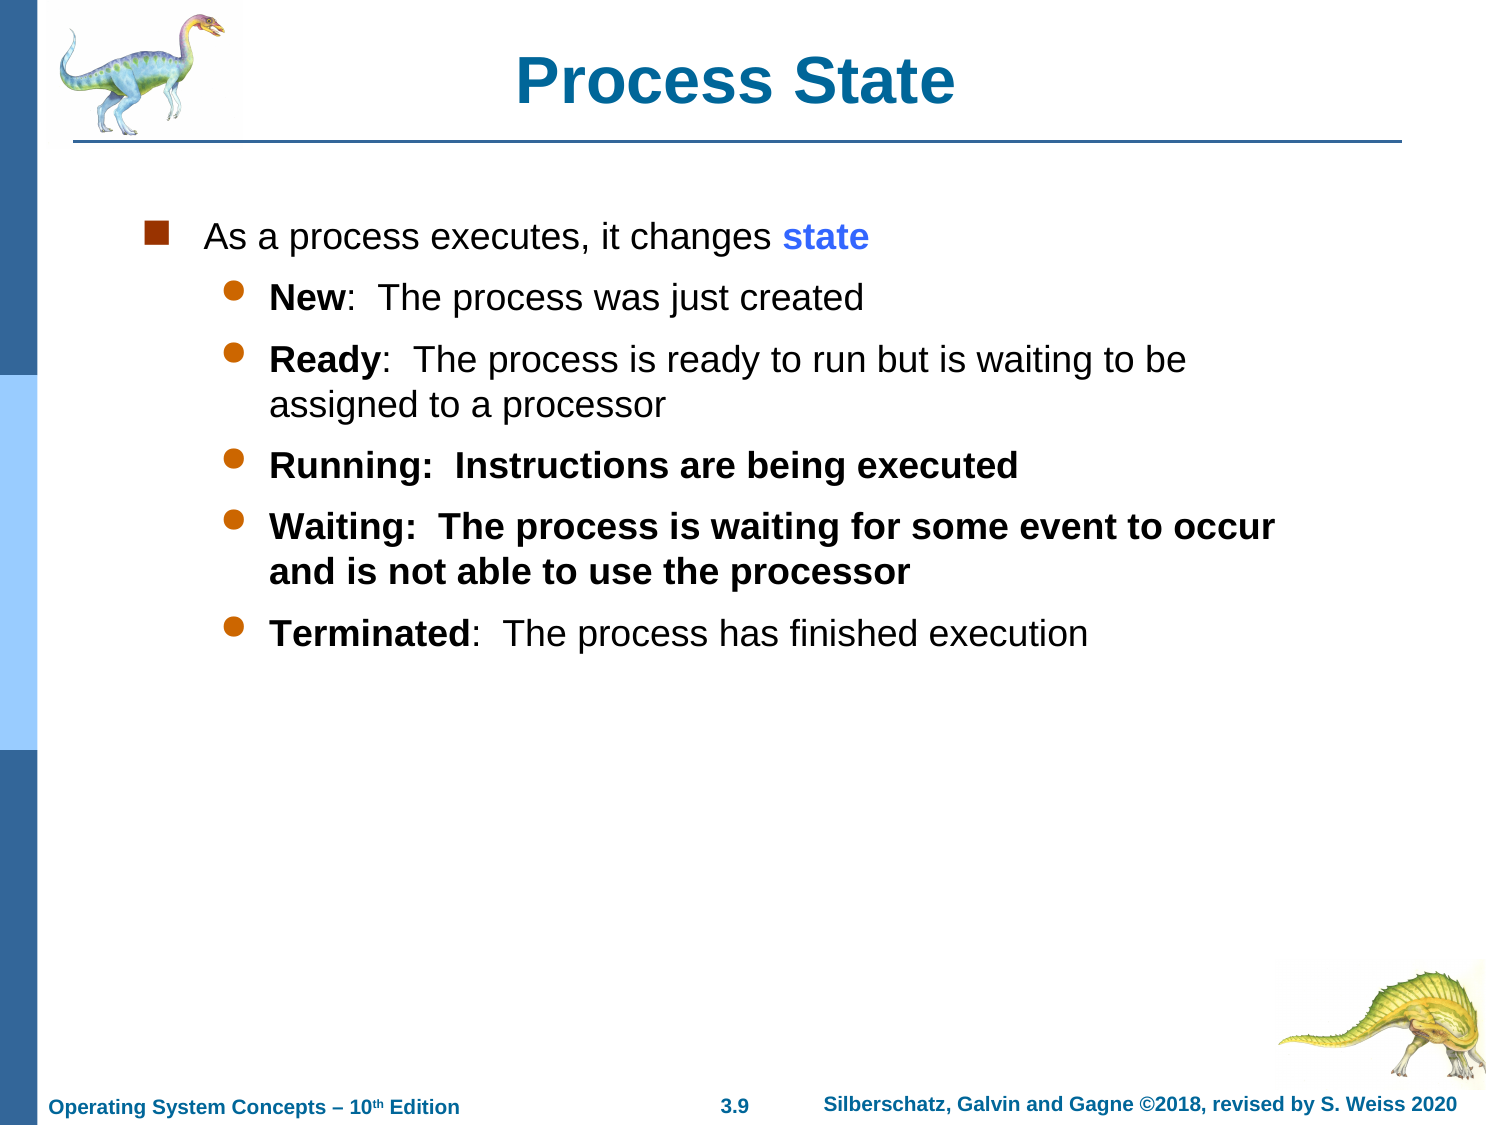

# Process State
As a process executes, it changes state
New: The process was just created
Ready: The process is ready to run but is waiting to be assigned to a processor
Running: Instructions are being executed
Waiting: The process is waiting for some event to occur and is not able to use the processor
Terminated: The process has finished execution